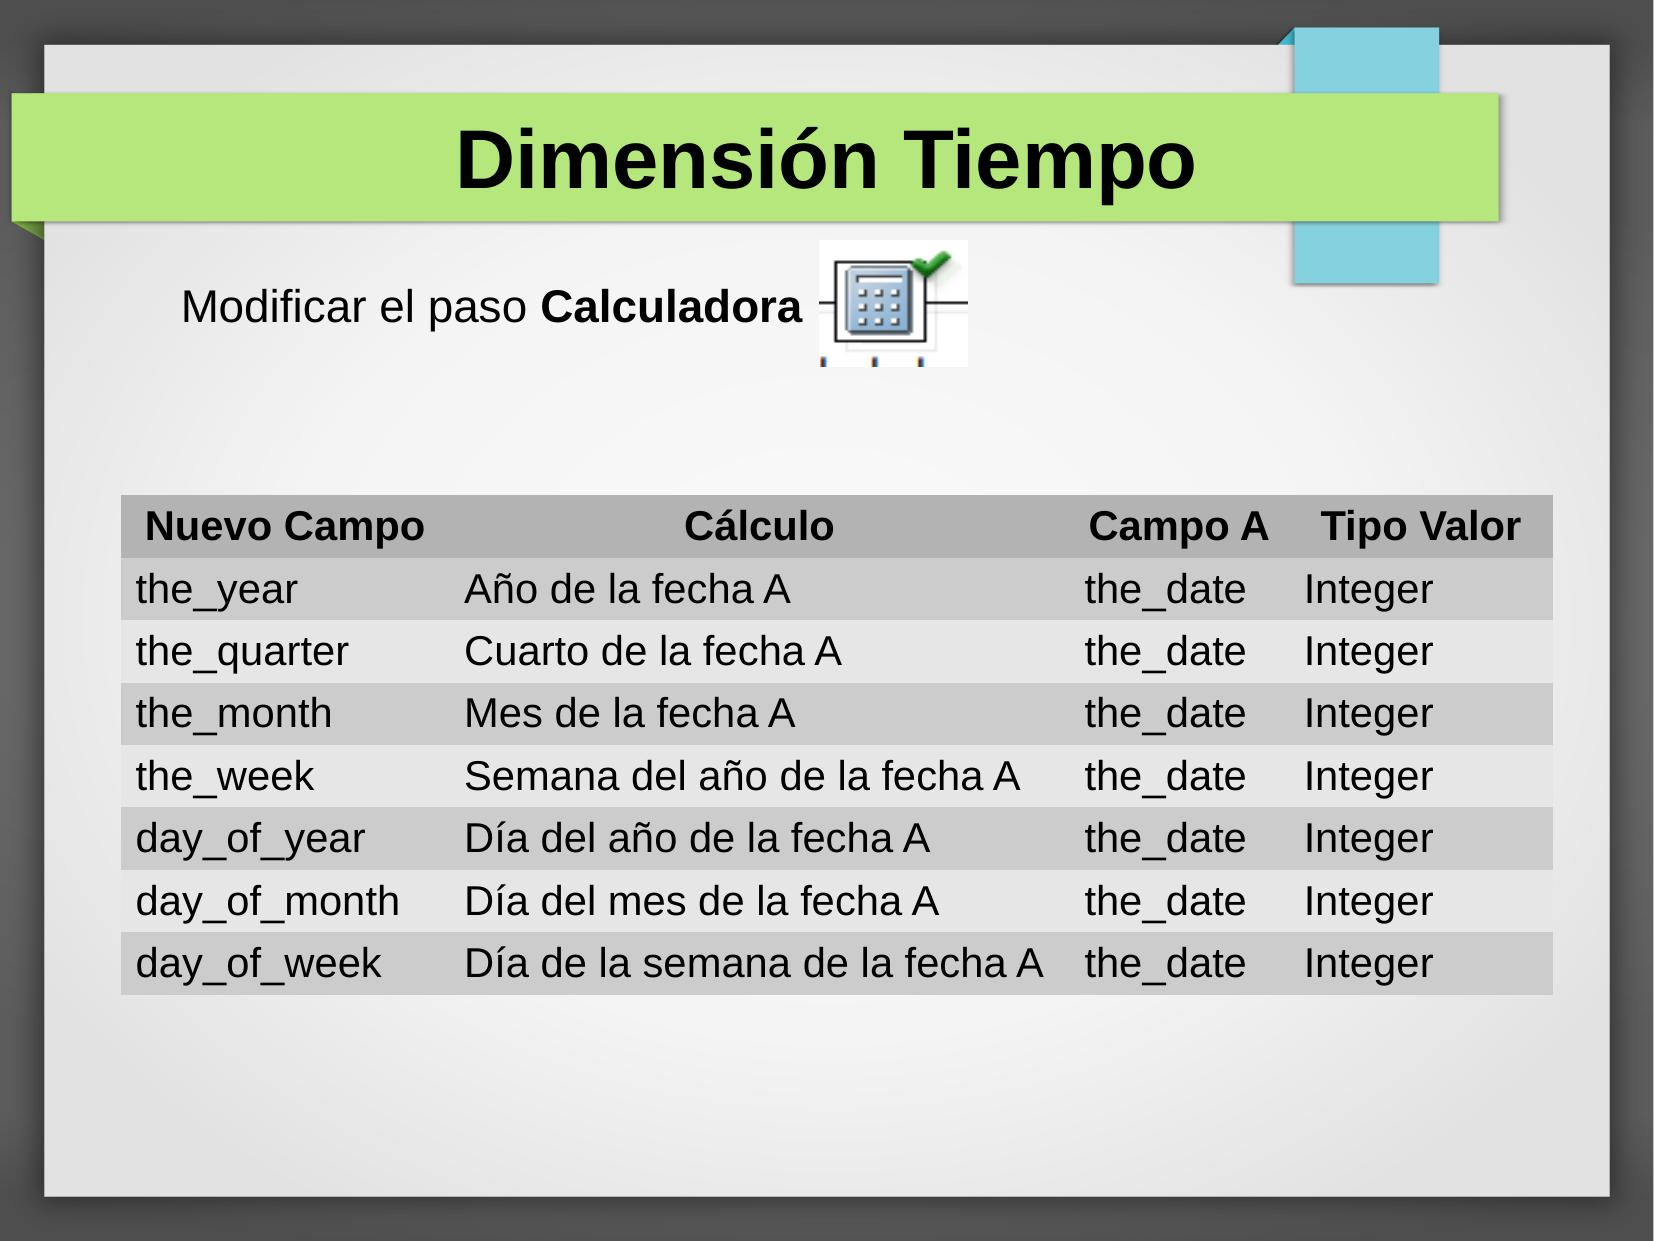

# Dimensión Tiempo
Modificar el paso Calculadora
| Nuevo Campo | Cálculo | Campo A | Tipo Valor |
| --- | --- | --- | --- |
| the\_year | Año de la fecha A | the\_date | Integer |
| the\_quarter | Cuarto de la fecha A | the\_date | Integer |
| the\_month | Mes de la fecha A | the\_date | Integer |
| the\_week | Semana del año de la fecha A | the\_date | Integer |
| day\_of\_year | Día del año de la fecha A | the\_date | Integer |
| day\_of\_month | Día del mes de la fecha A | the\_date | Integer |
| day\_of\_week | Día de la semana de la fecha A | the\_date | Integer |